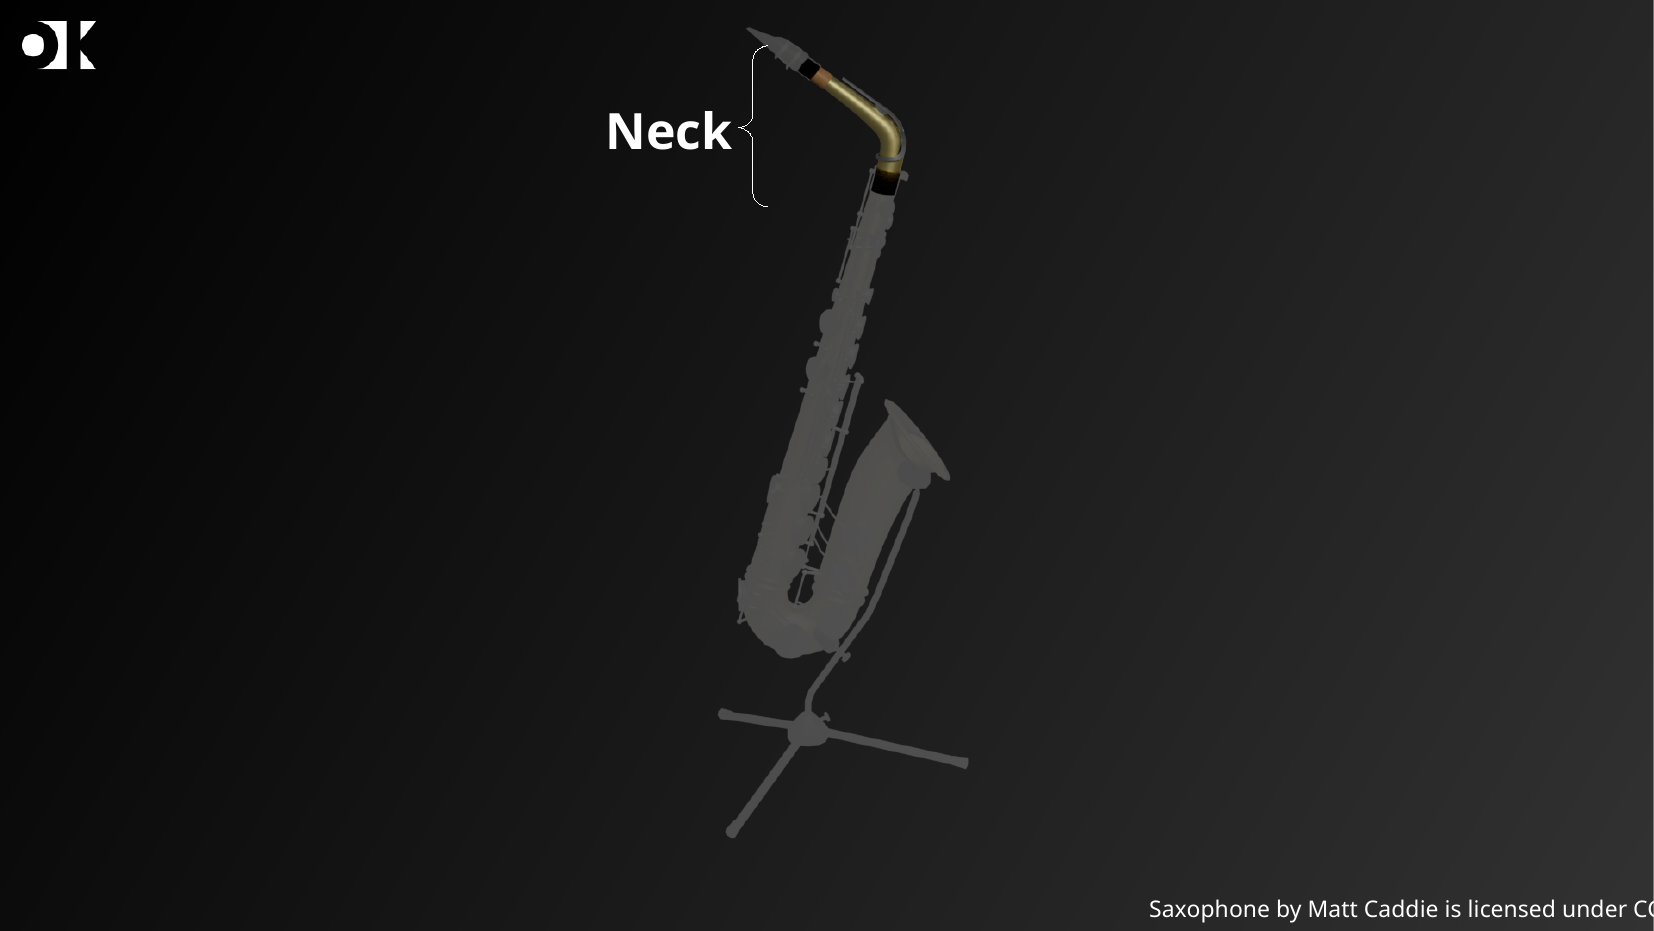

Neck
Saxophone by Matt Caddie is licensed under CC-BY.